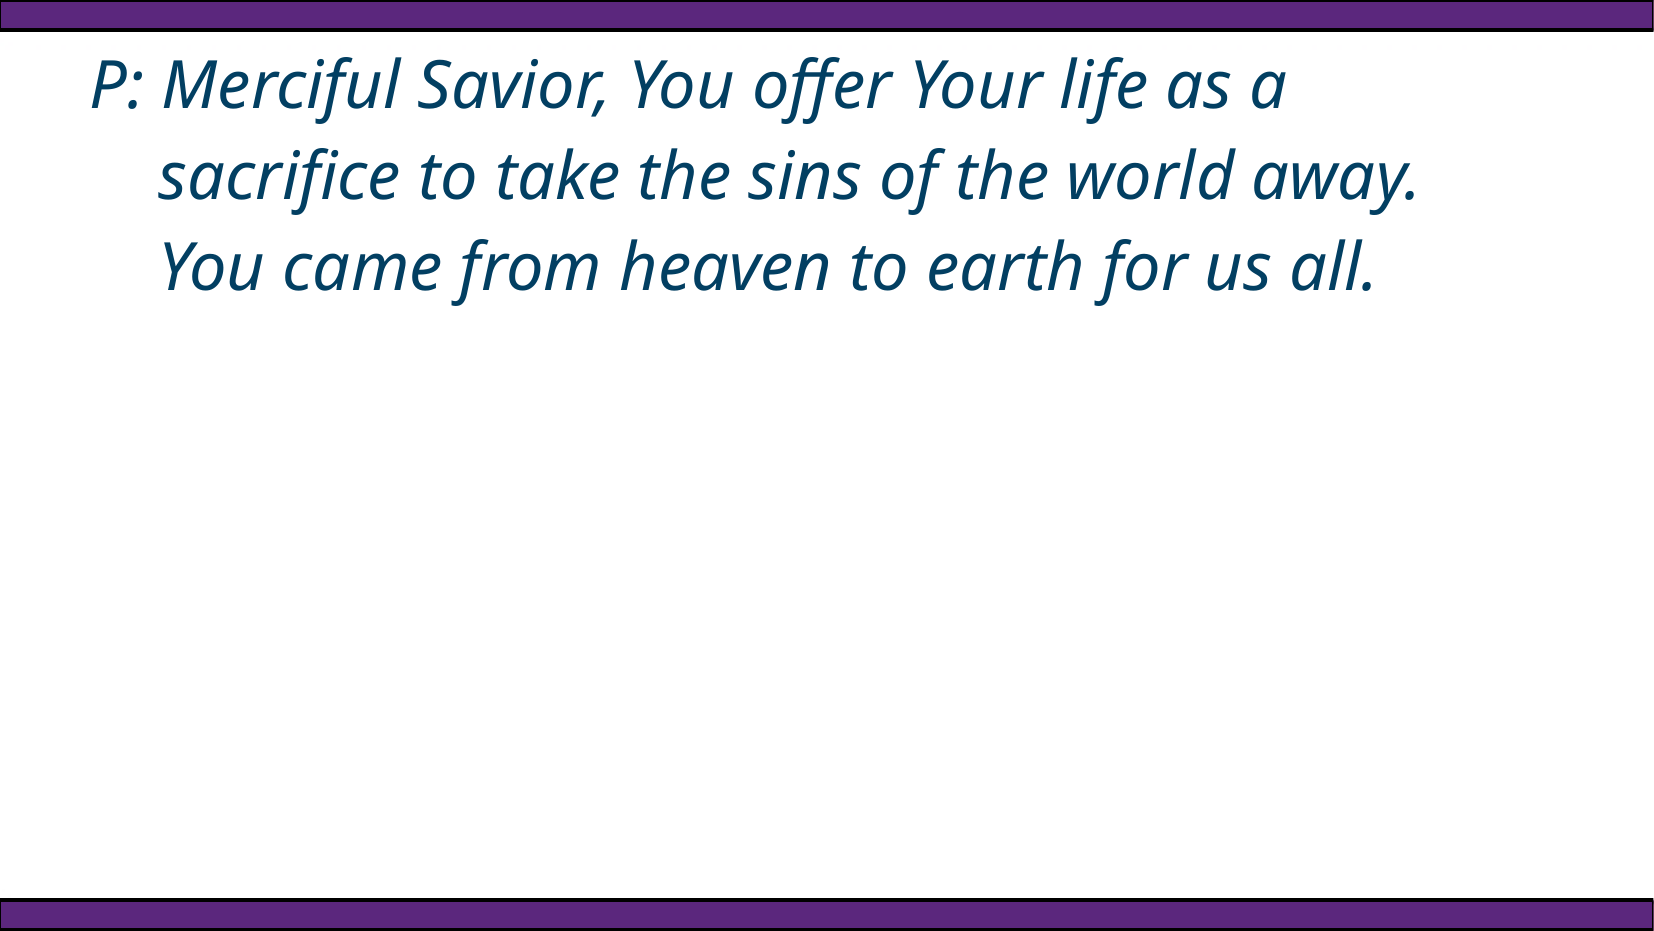

P: 	Merciful Savior, You offer Your life as a
 sacrifice to take the sins of the world away.
 You came from heaven to earth for us all.